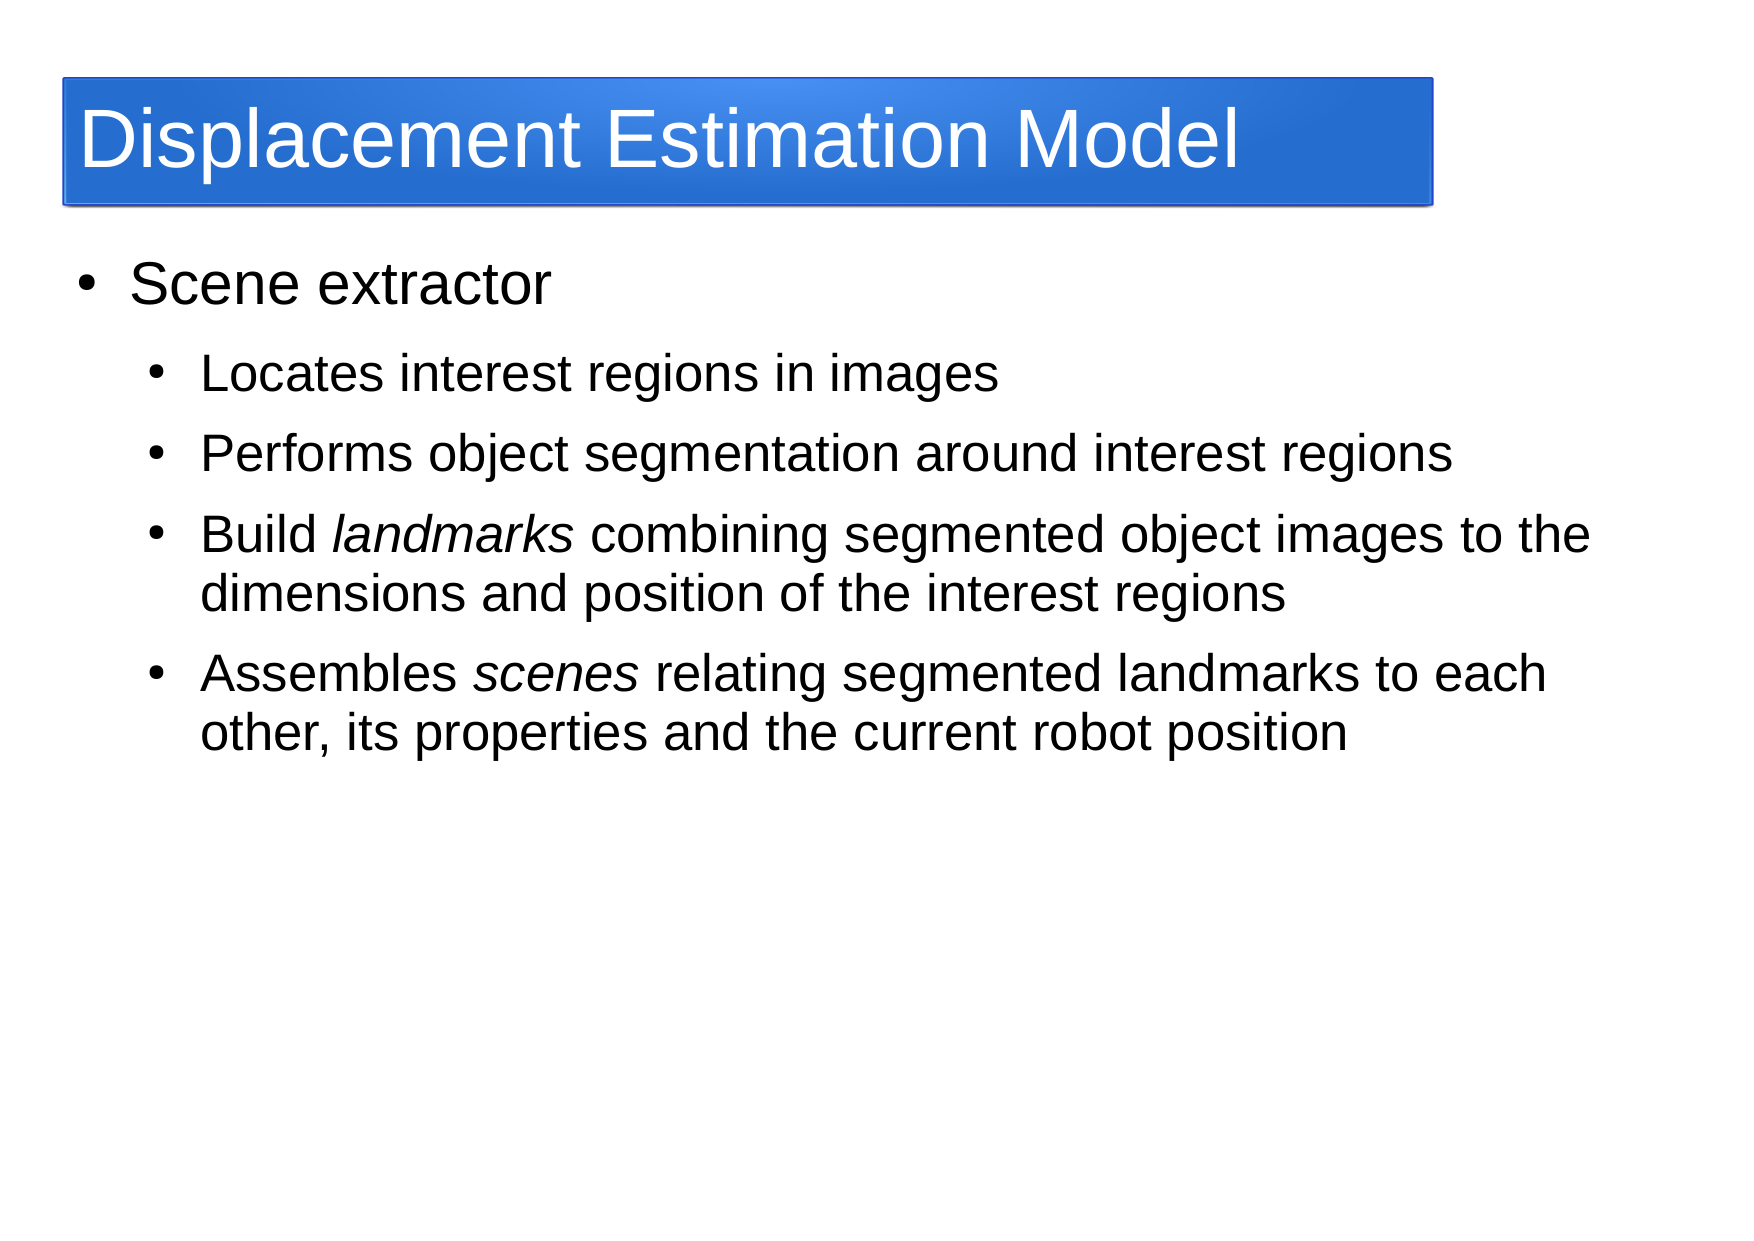

# Displacement Estimation Model
Scene extractor
Locates interest regions in images
Performs object segmentation around interest regions
Build landmarks combining segmented object images to the dimensions and position of the interest regions
Assembles scenes relating segmented landmarks to each other, its properties and the current robot position